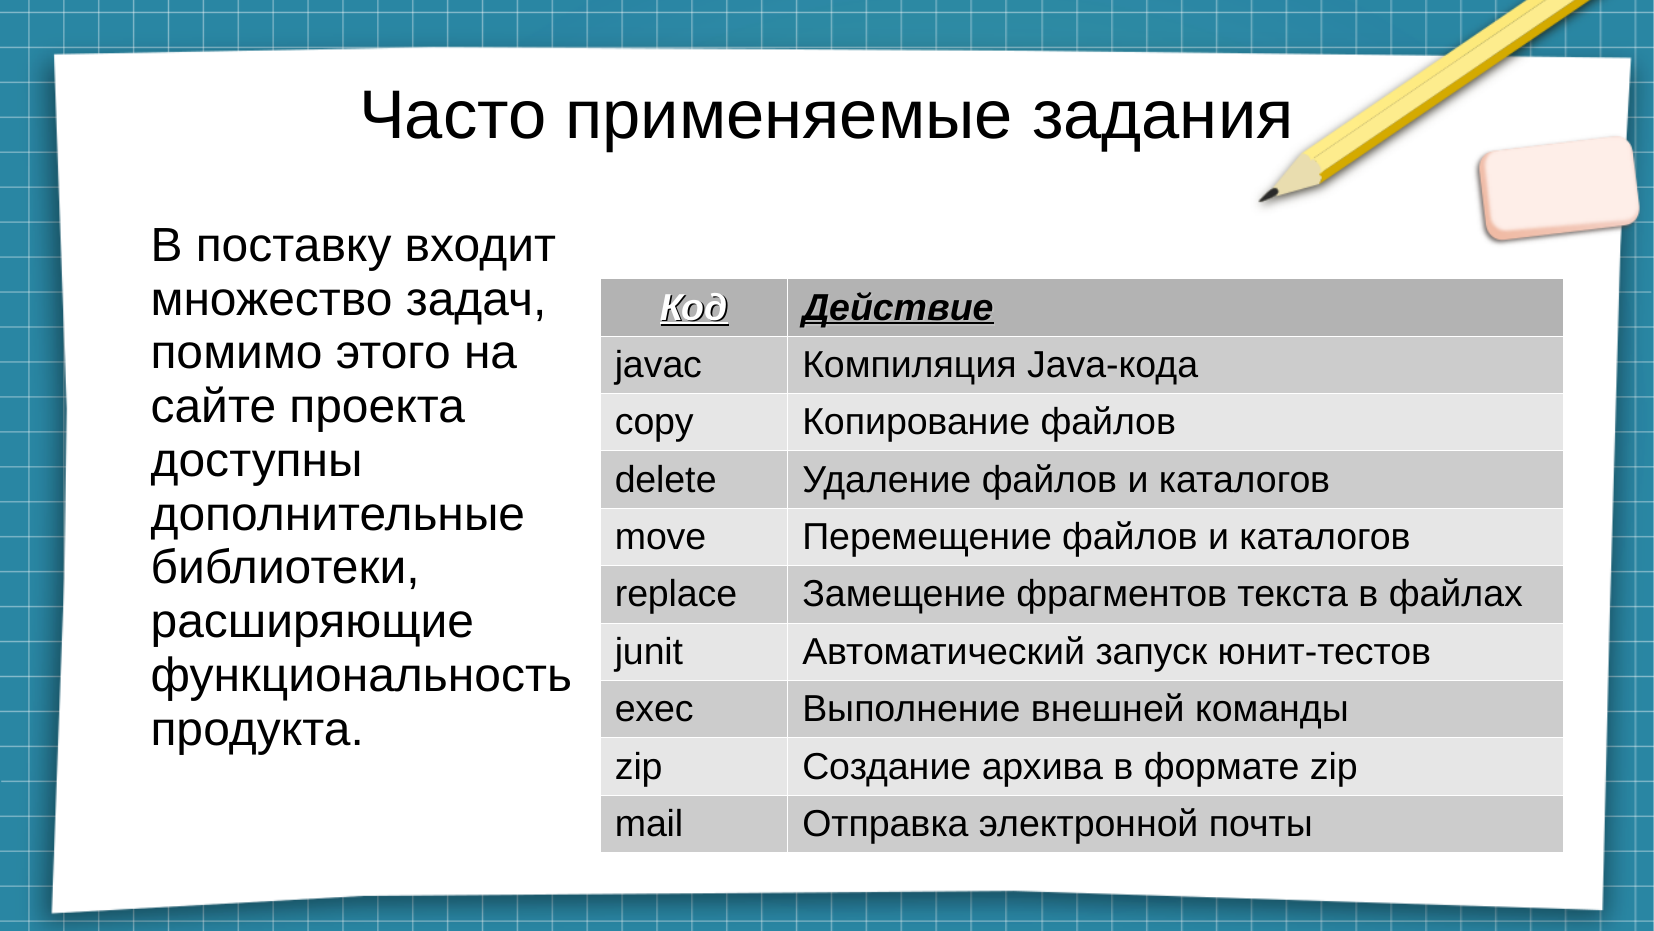

# Часто применяемые задания
В поставку входит множество задач, помимо этого на сайте проекта доступны дополнительные библиотеки, расширяющие функциональность продукта.
| Код | Действие |
| --- | --- |
| javac | Компиляция Java-кода |
| copy | Копирование файлов |
| delete | Удаление файлов и каталогов |
| move | Перемещение файлов и каталогов |
| replace | Замещение фрагментов текста в файлах |
| junit | Автоматический запуск юнит-тестов |
| exec | Выполнение внешней команды |
| zip | Создание архива в формате zip |
| mail | Отправка электронной почты |